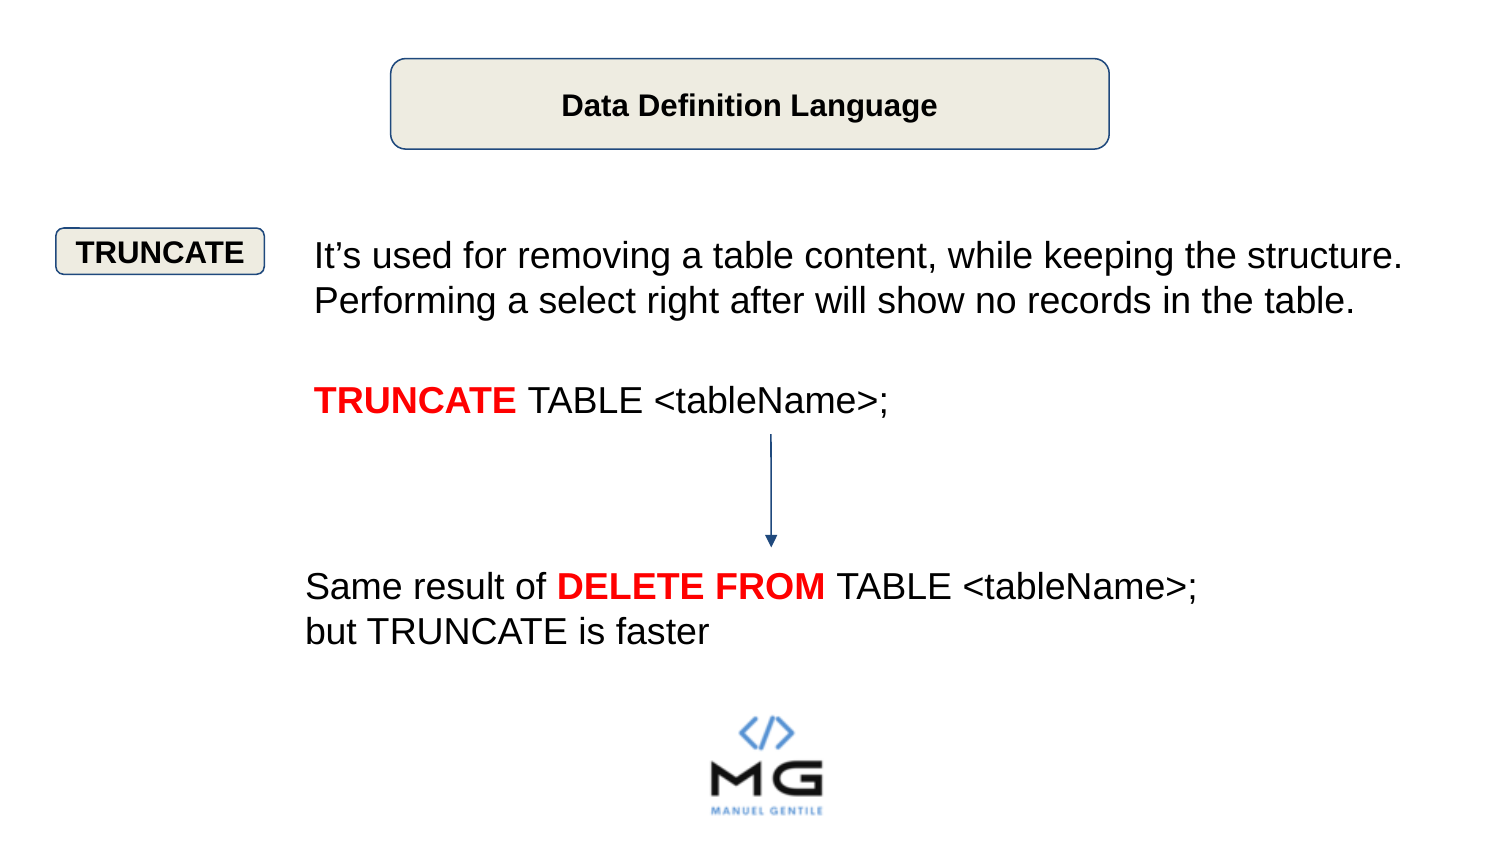

Data Definition Language
It’s used for removing a table content, while keeping the structure.
Performing a select right after will show no records in the table.
TRUNCATE
TRUNCATE TABLE <tableName>;
Same result of DELETE FROM TABLE <tableName>; but TRUNCATE is faster